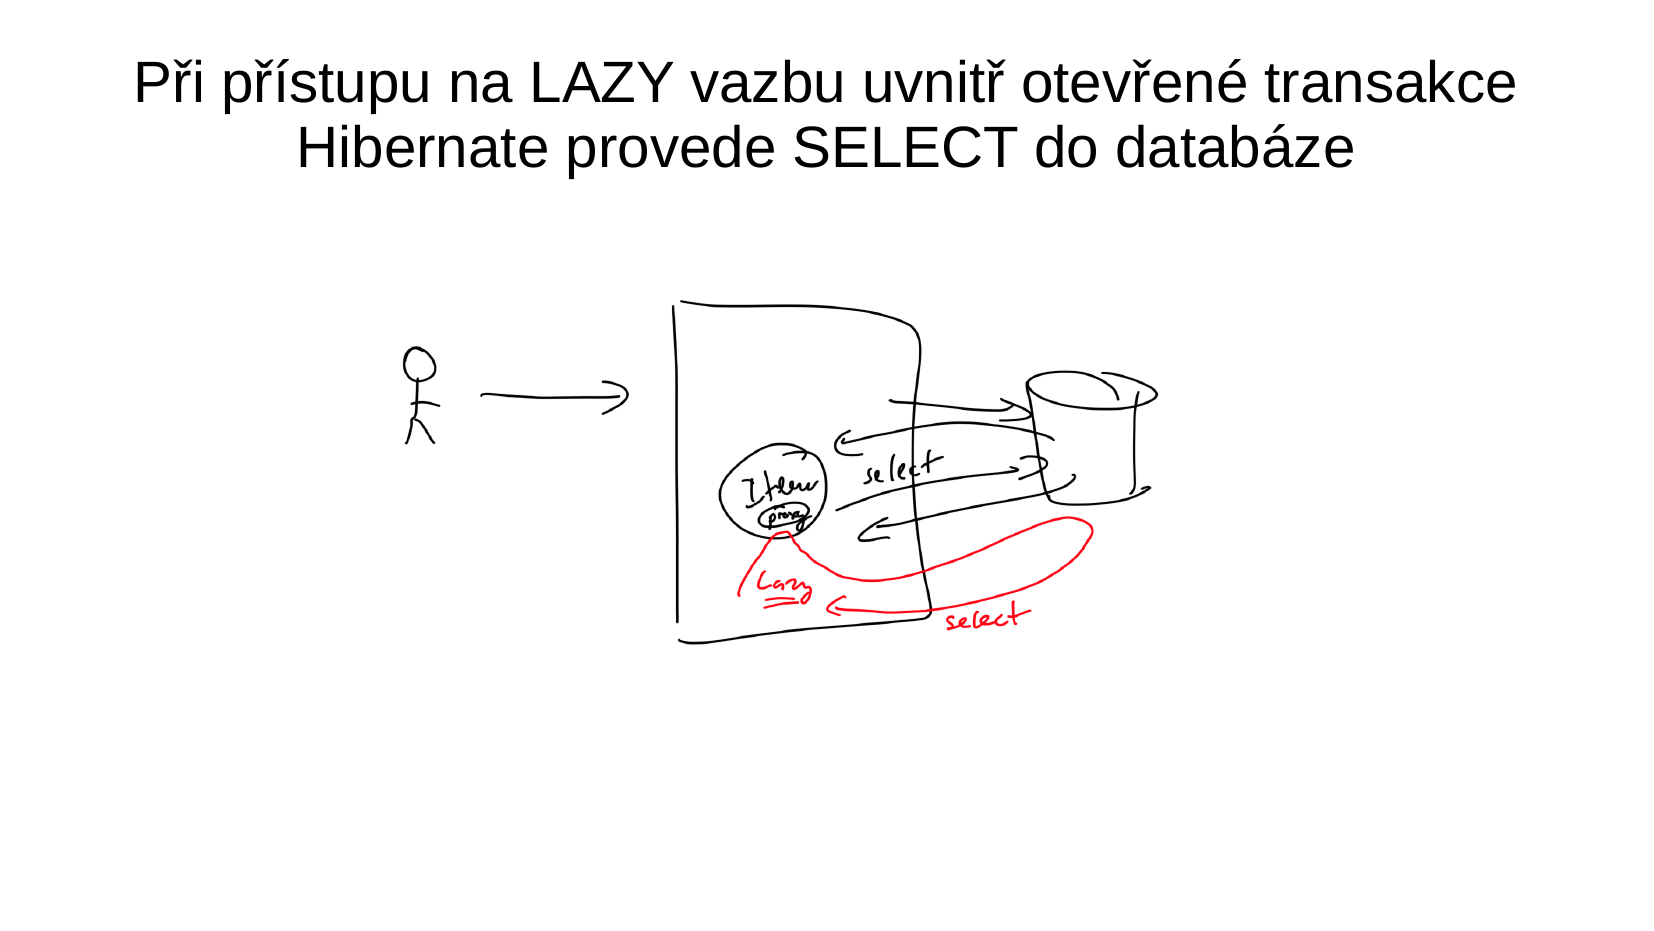

# Při přístupu na LAZY vazbu uvnitř otevřené transakce Hibernate provede SELECT do databáze